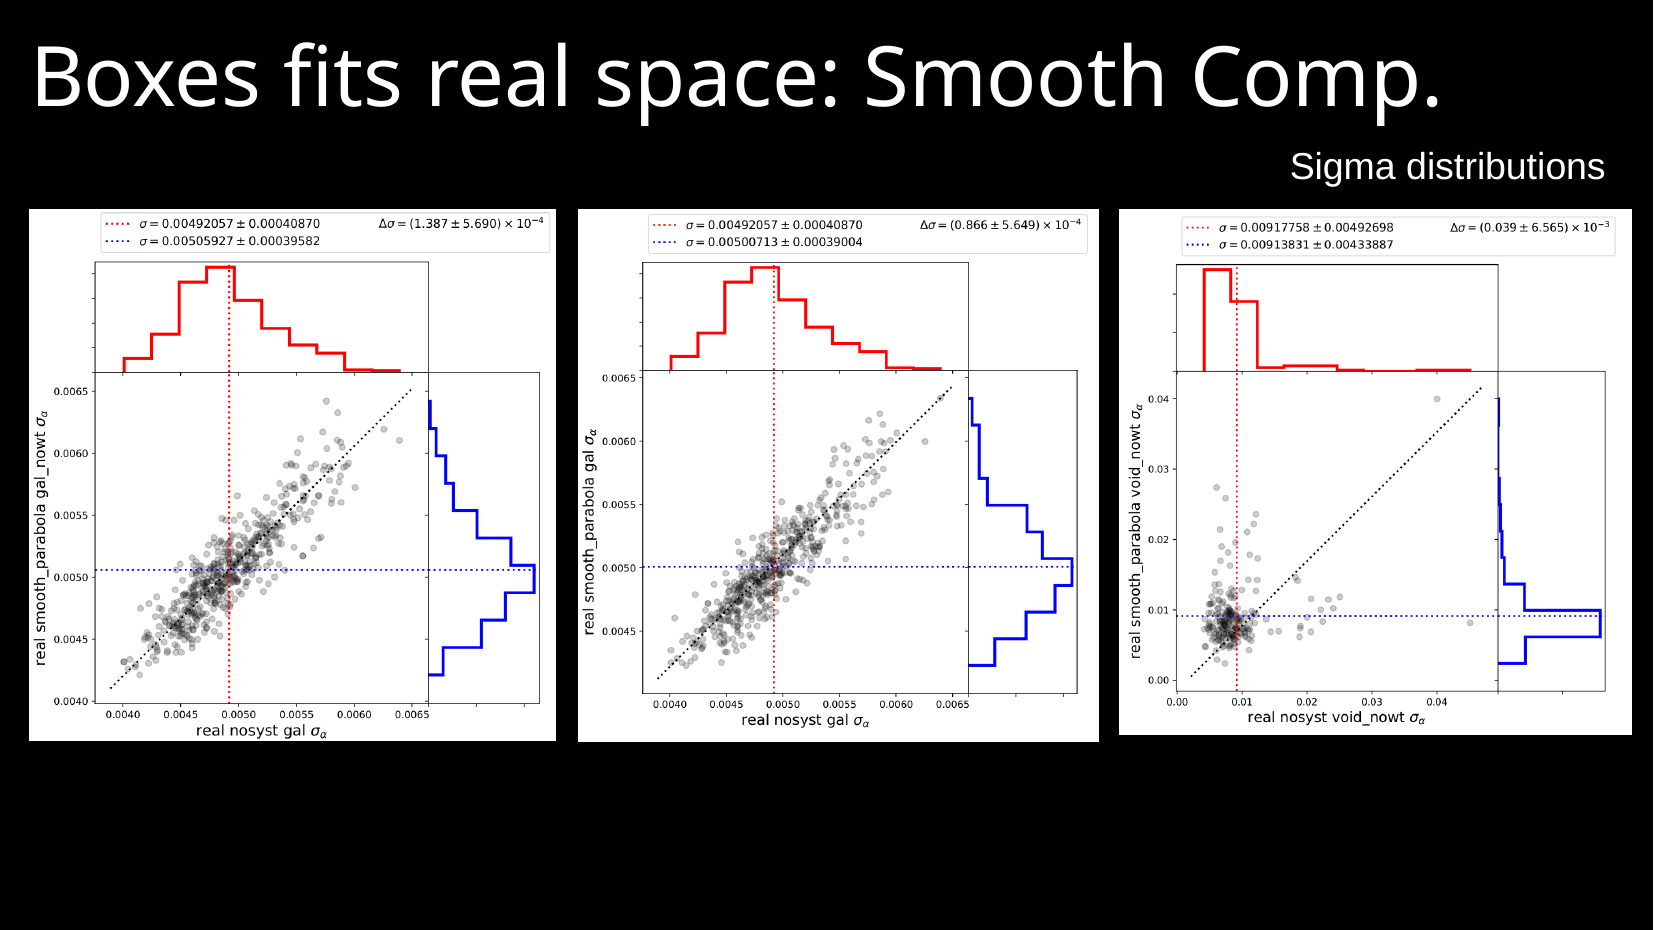

# Boxes fits real space: Smooth Comp.
Sigma distributions